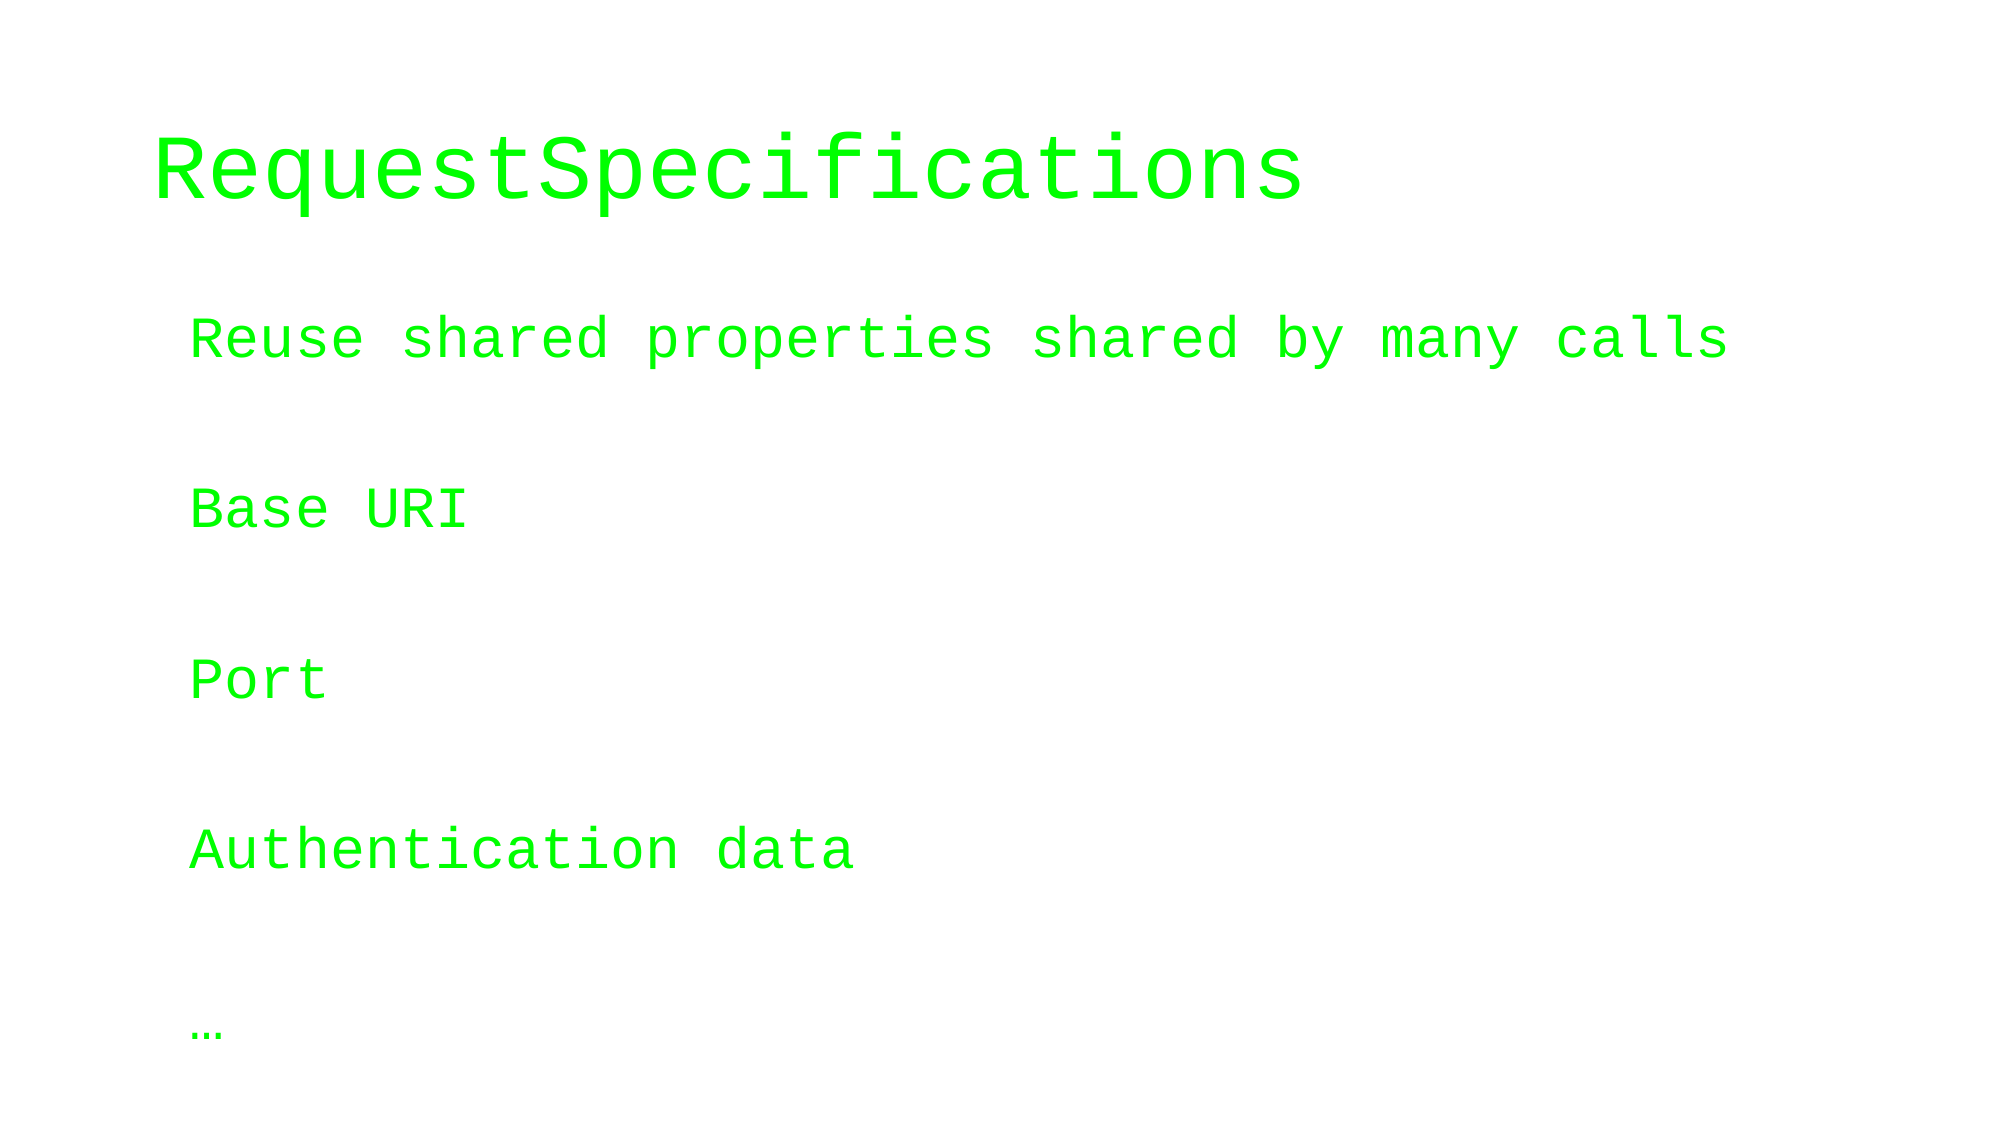

# RequestSpecifications
Reuse shared properties shared by many calls
Base URI
Port
Authentication data
…